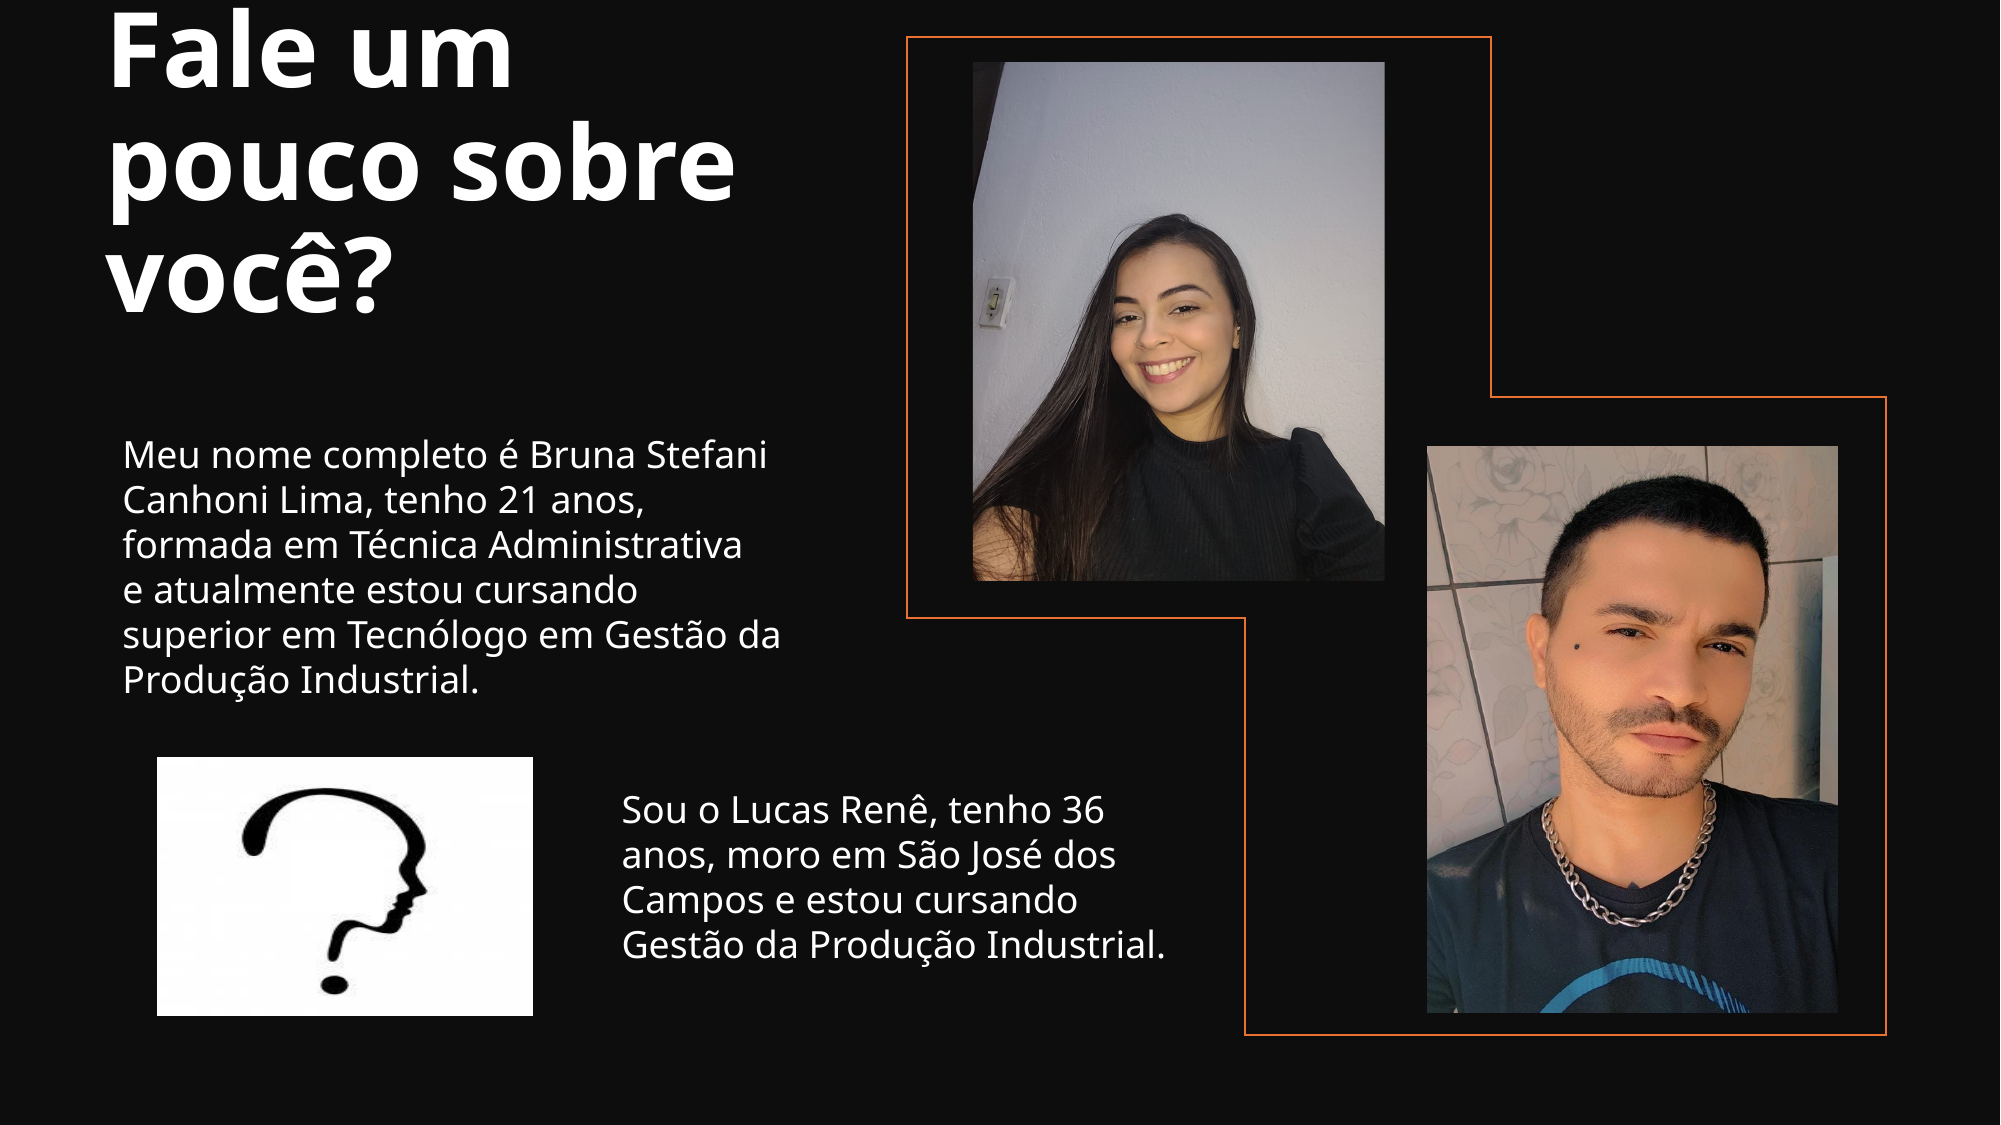

# Fale um pouco sobre você?
Meu nome completo é Bruna Stefani Canhoni Lima, tenho 21 anos, formada em Técnica Administrativa e atualmente estou cursando superior em Tecnólogo em Gestão da Produção Industrial.
Sou o Lucas Renê, tenho 36 anos, moro em São José dos Campos e estou cursando Gestão da Produção Industrial.